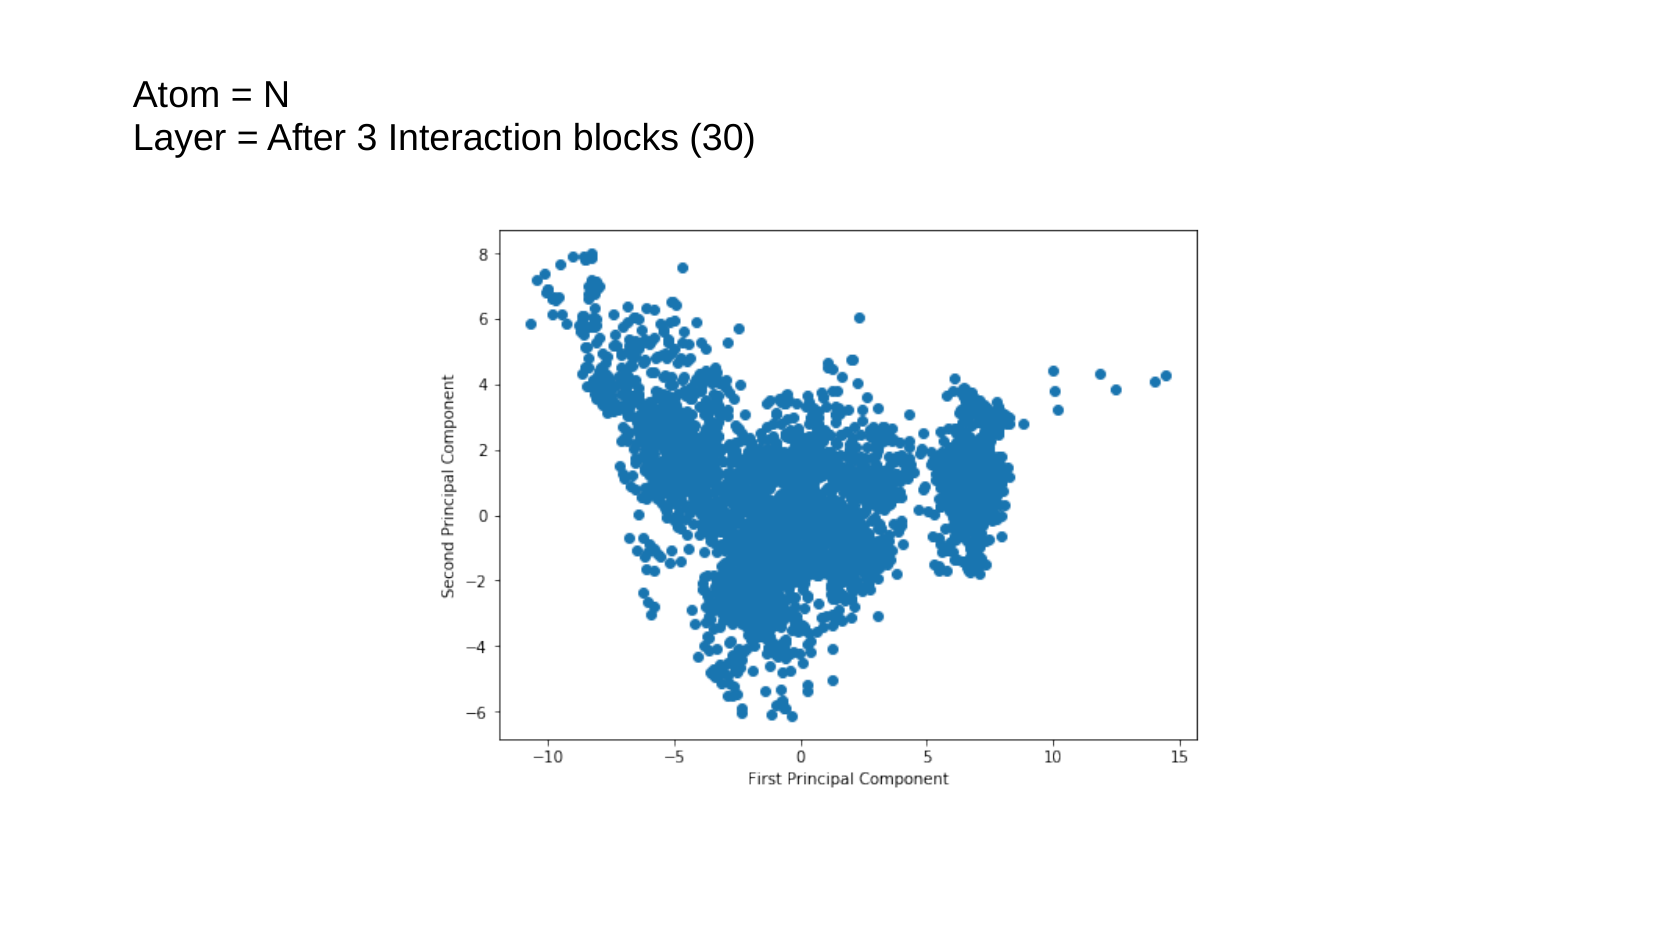

Atom = N
Layer = After 3 Interaction blocks (30)